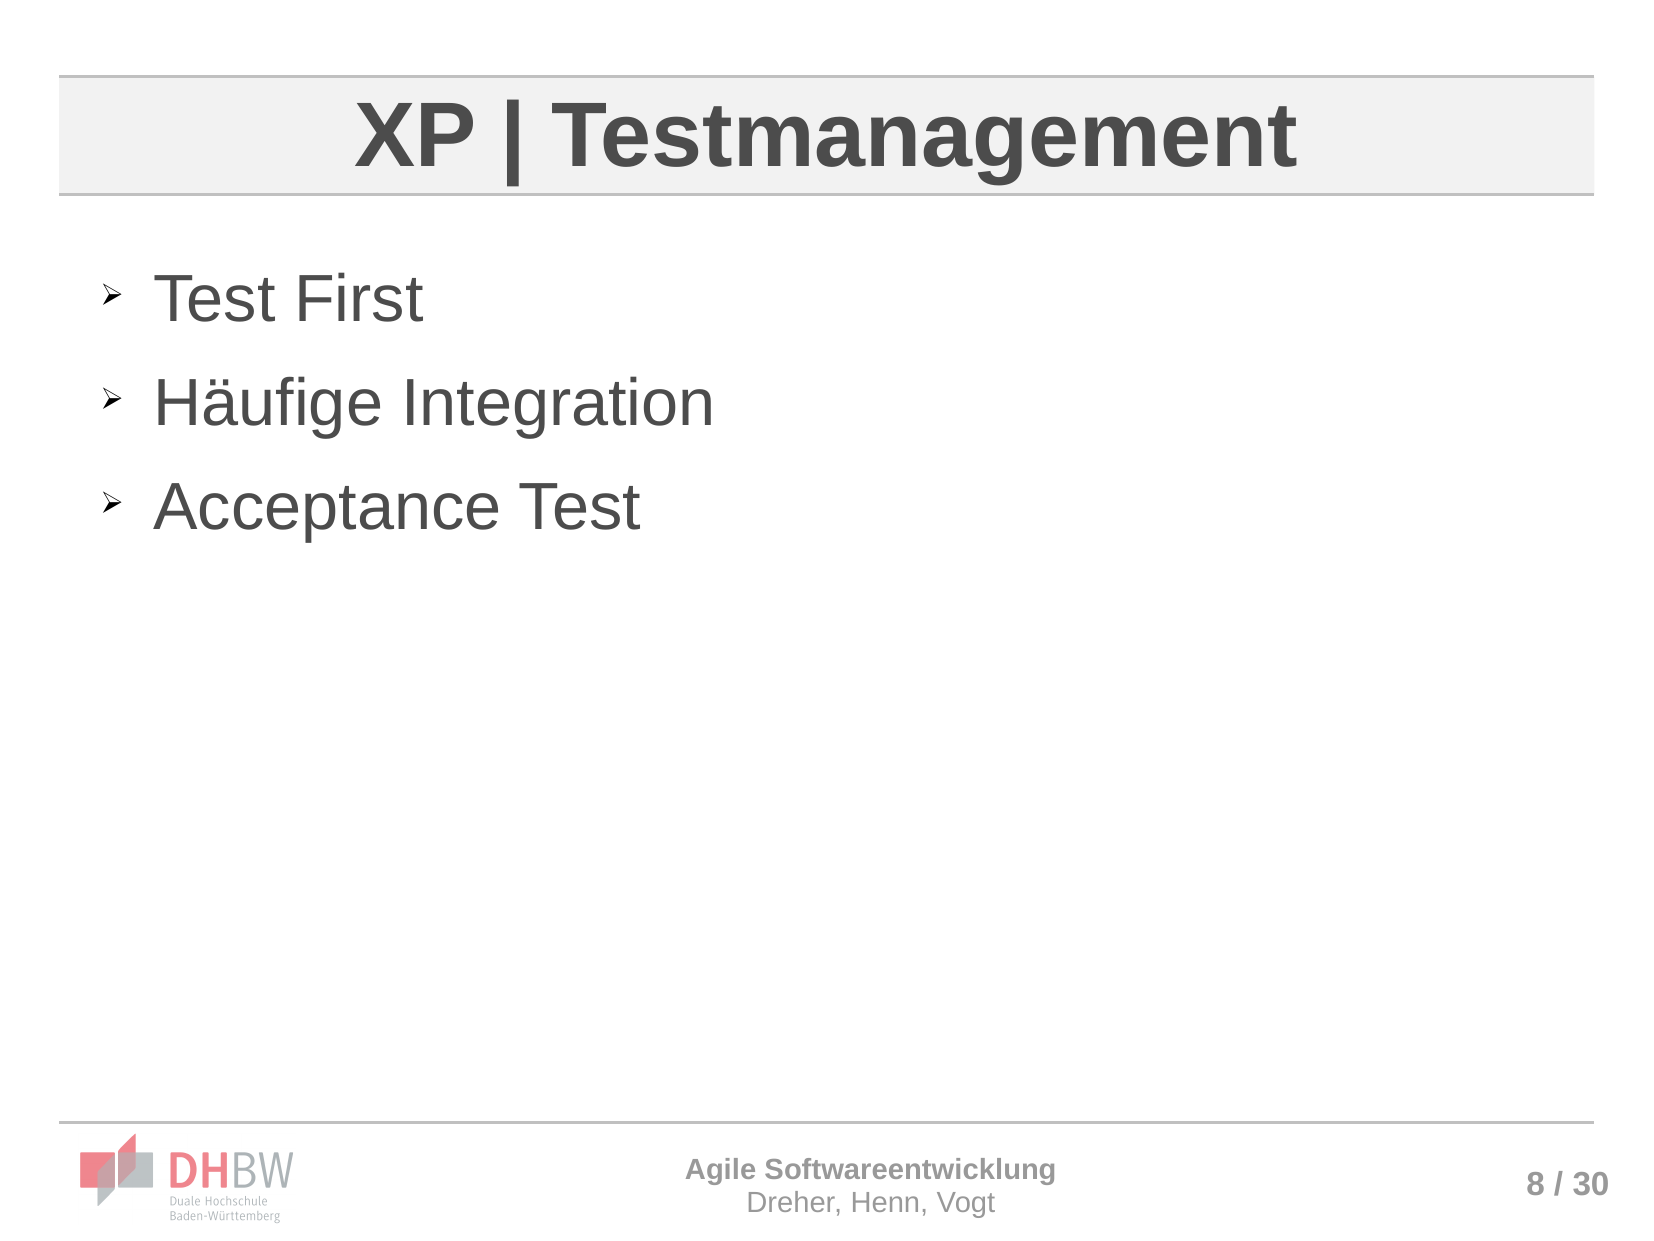

# XP | Testmanagement
Test First
Häufige Integration
Acceptance Test